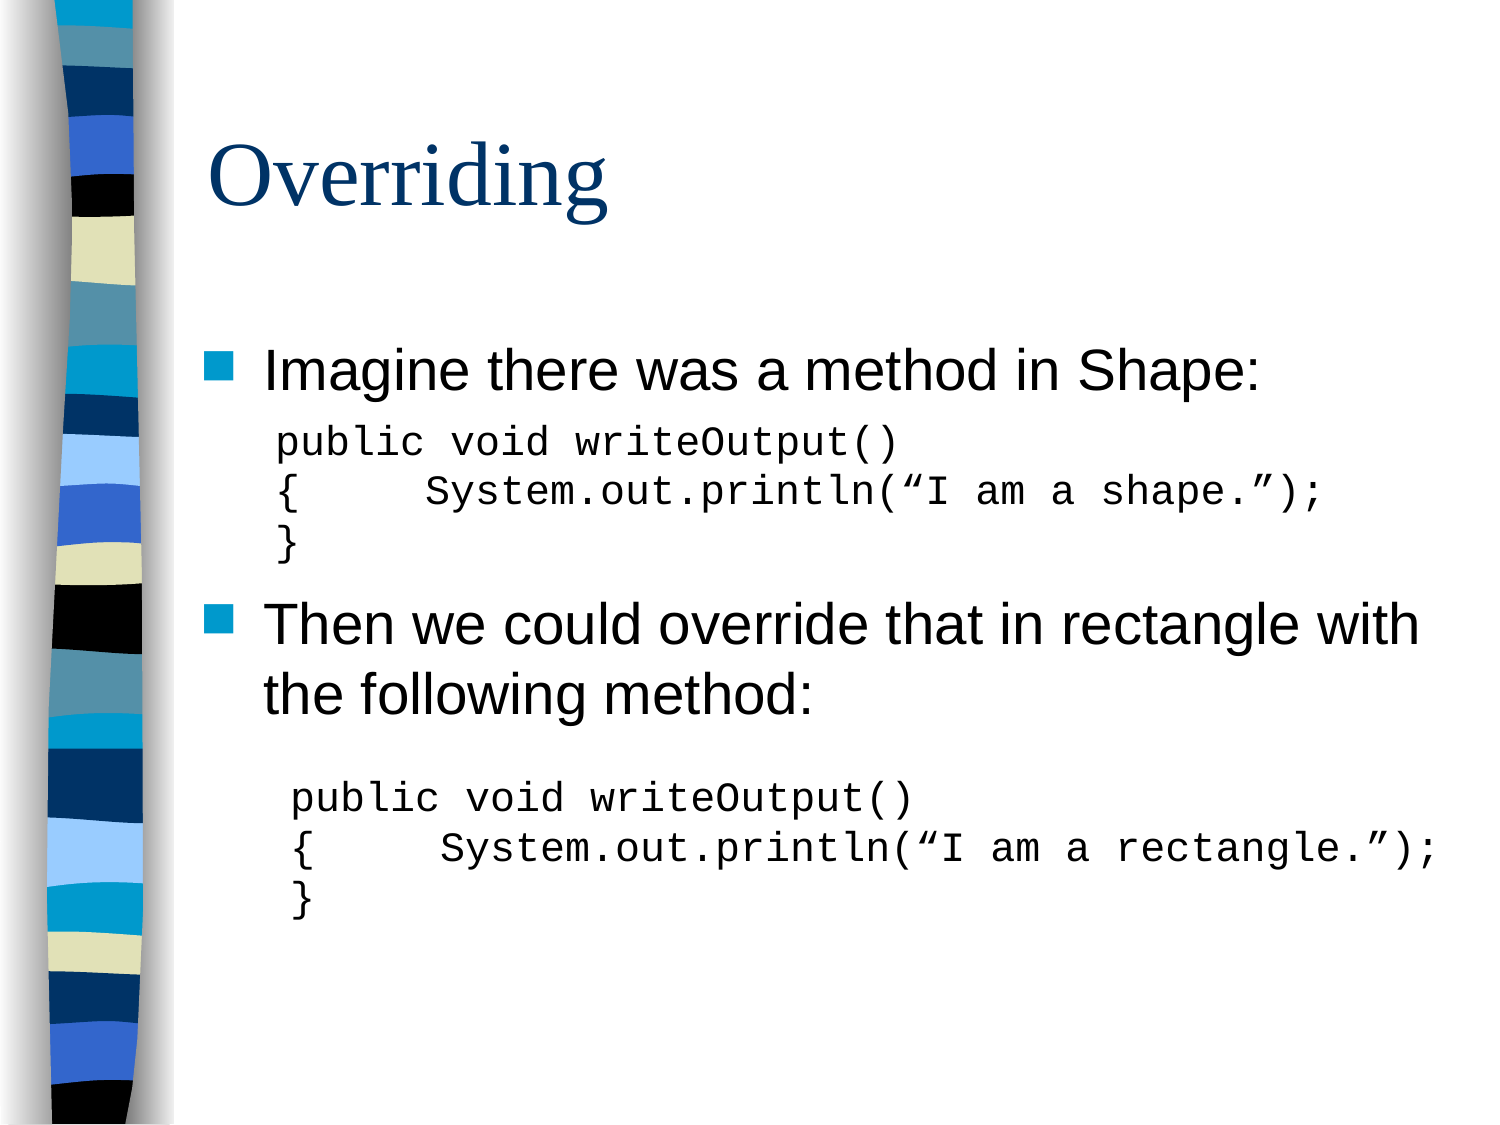

# Overriding
Imagine there was a method in Shape:
Then we could override that in rectangle with the following method:
public void writeOutput()
{	System.out.println(“I am a shape.”);
}
public void writeOutput()
{	System.out.println(“I am a rectangle.”);
}